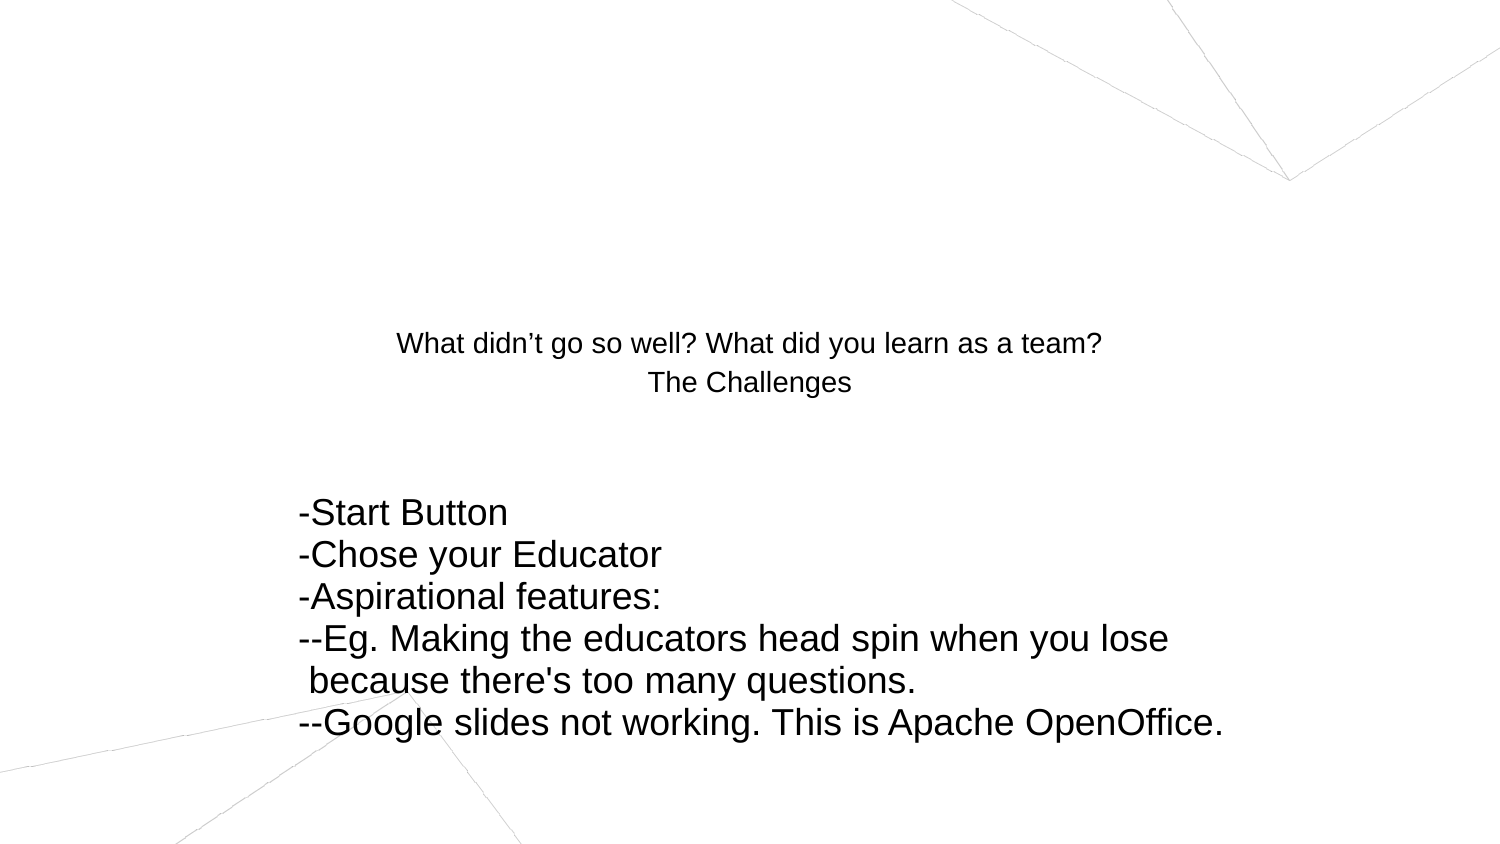

# What didn’t go so well? What did you learn as a team?
The Challenges
-Start Button
-Chose your Educator
-Aspirational features:
--Eg. Making the educators head spin when you lose
 because there's too many questions.
--Google slides not working. This is Apache OpenOffice.